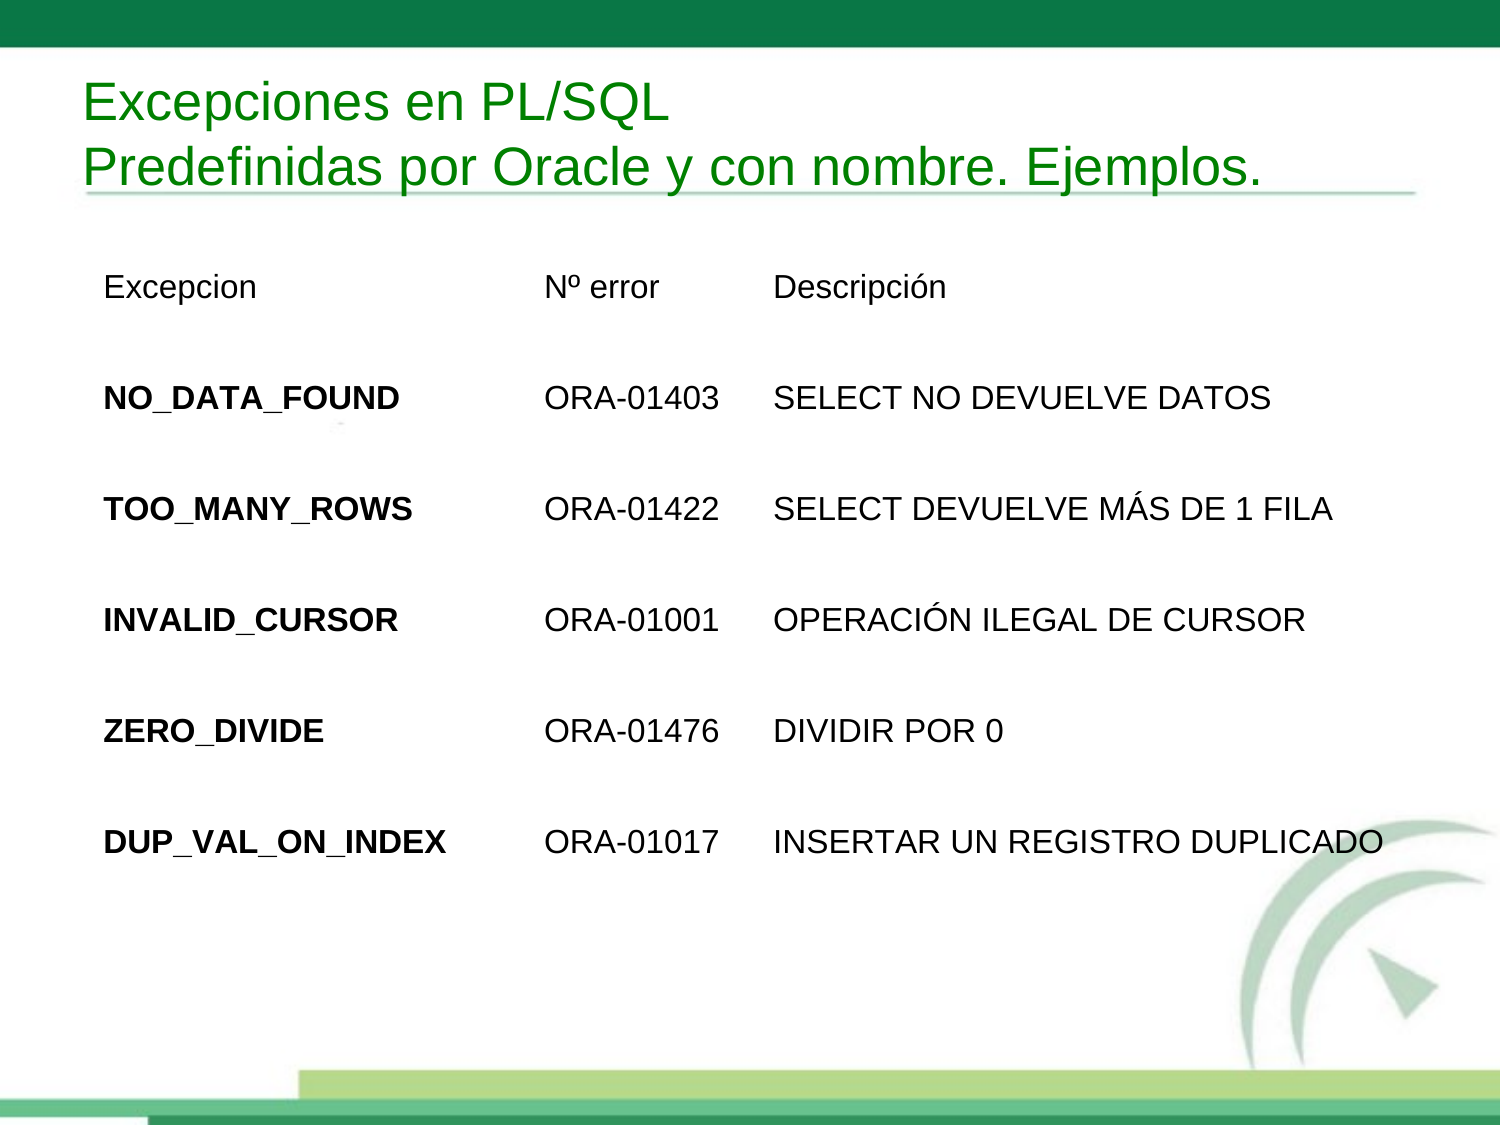

# Excepciones en PL/SQL Predefinidas por Oracle y con nombre. Ejemplos.
| Excepcion | Nº error | Descripción |
| --- | --- | --- |
| NO\_DATA\_FOUND | ORA-01403 | SELECT NO DEVUELVE DATOS |
| TOO\_MANY\_ROWS | ORA-01422 | SELECT DEVUELVE MÁS DE 1 FILA |
| INVALID\_CURSOR | ORA-01001 | OPERACIÓN ILEGAL DE CURSOR |
| ZERO\_DIVIDE | ORA-01476 | DIVIDIR POR 0 |
| DUP\_VAL\_ON\_INDEX | ORA-01017 | INSERTAR UN REGISTRO DUPLICADO |